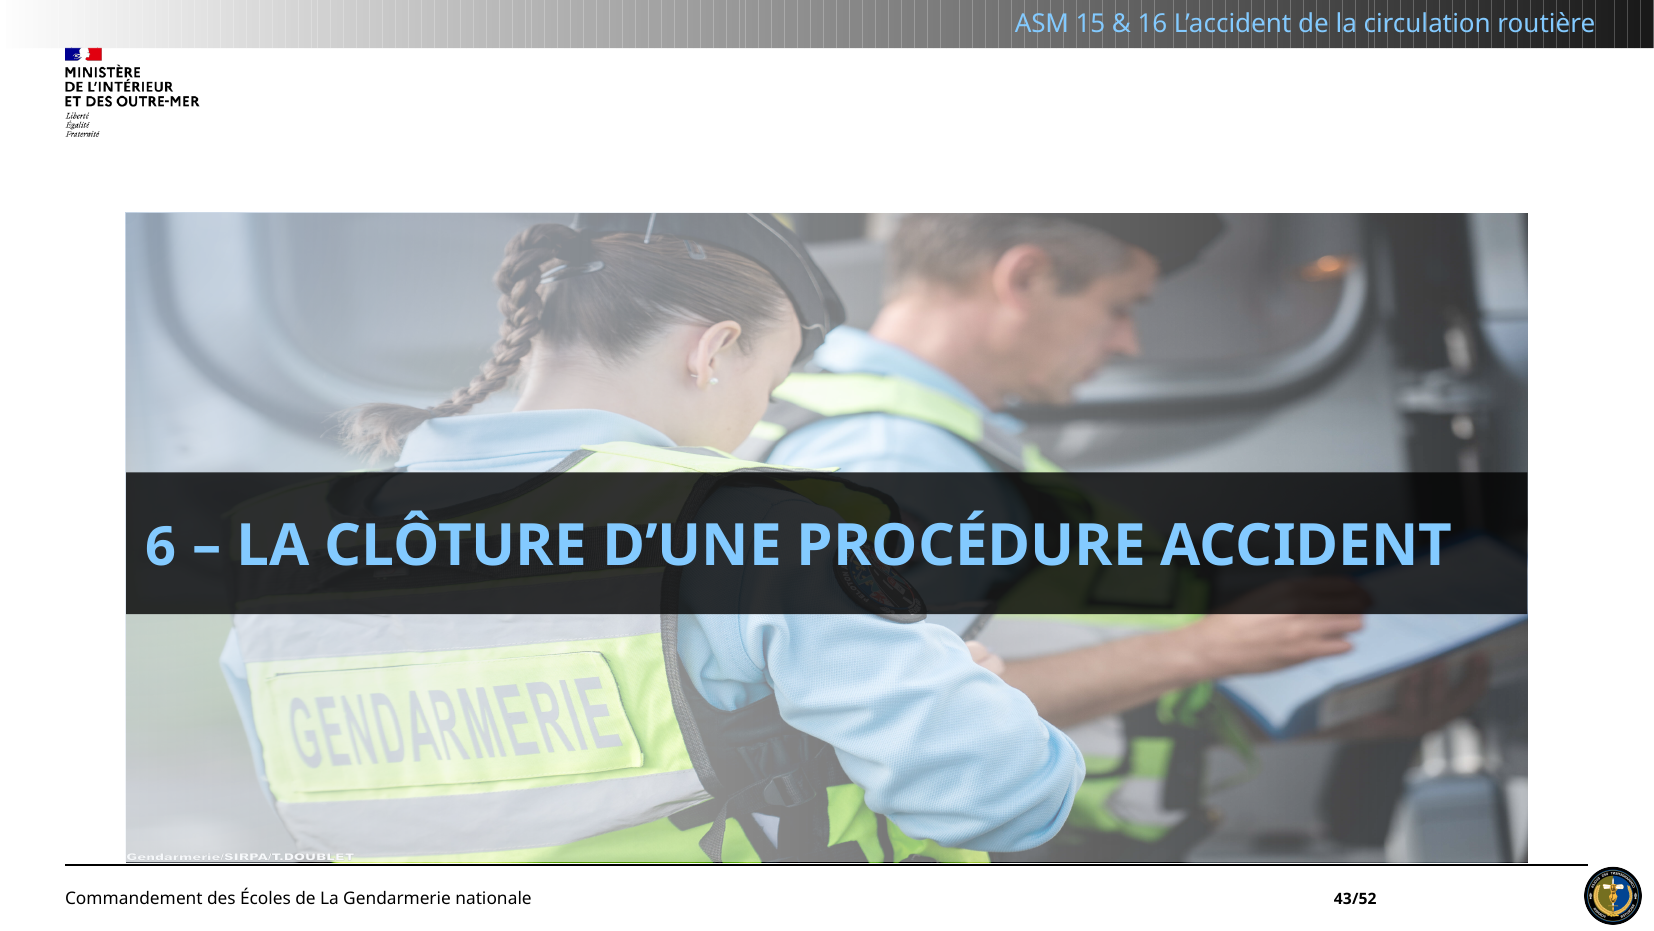

# 6 – LA CLÔTURE D’UNE PROCÉDURE ACCIDENT